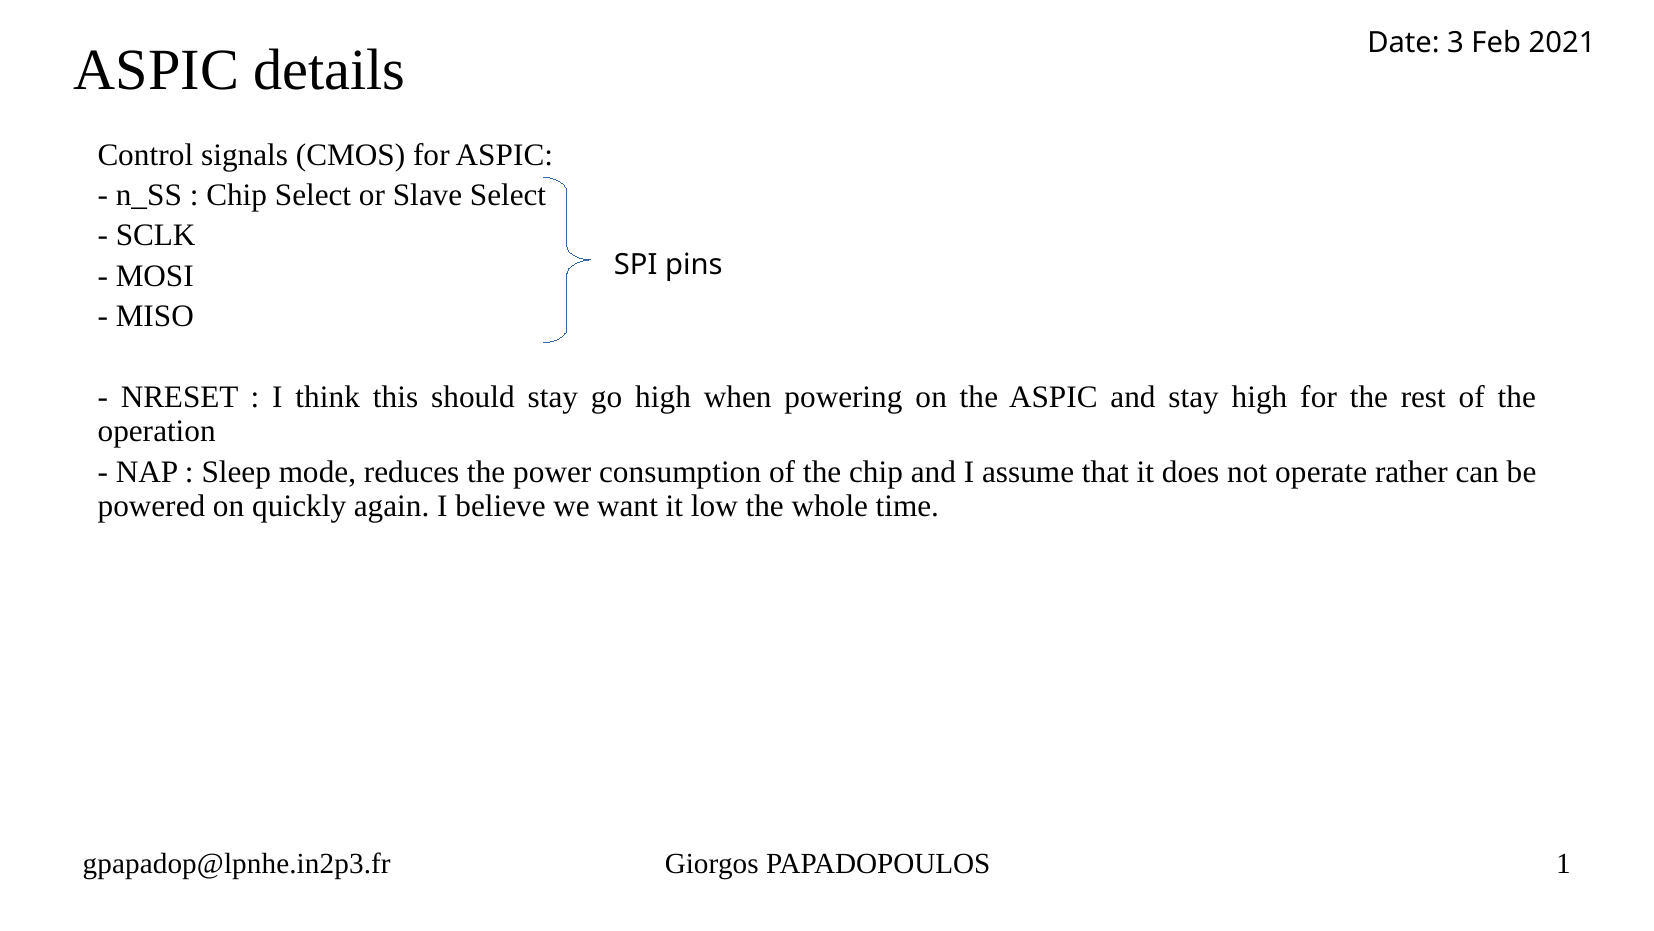

# ASPIC details
Date: 3 Feb 2021
Control signals (CMOS) for ASPIC:
- n_SS : Chip Select or Slave Select
- SCLK
- MOSI
- MISO
- NRESET : I think this should stay go high when powering on the ASPIC and stay high for the rest of the operation
- NAP : Sleep mode, reduces the power consumption of the chip and I assume that it does not operate rather can be powered on quickly again. I believe we want it low the whole time.
SPI pins
gpapadop@lpnhe.in2p3.fr
Giorgos PAPADOPOULOS
1